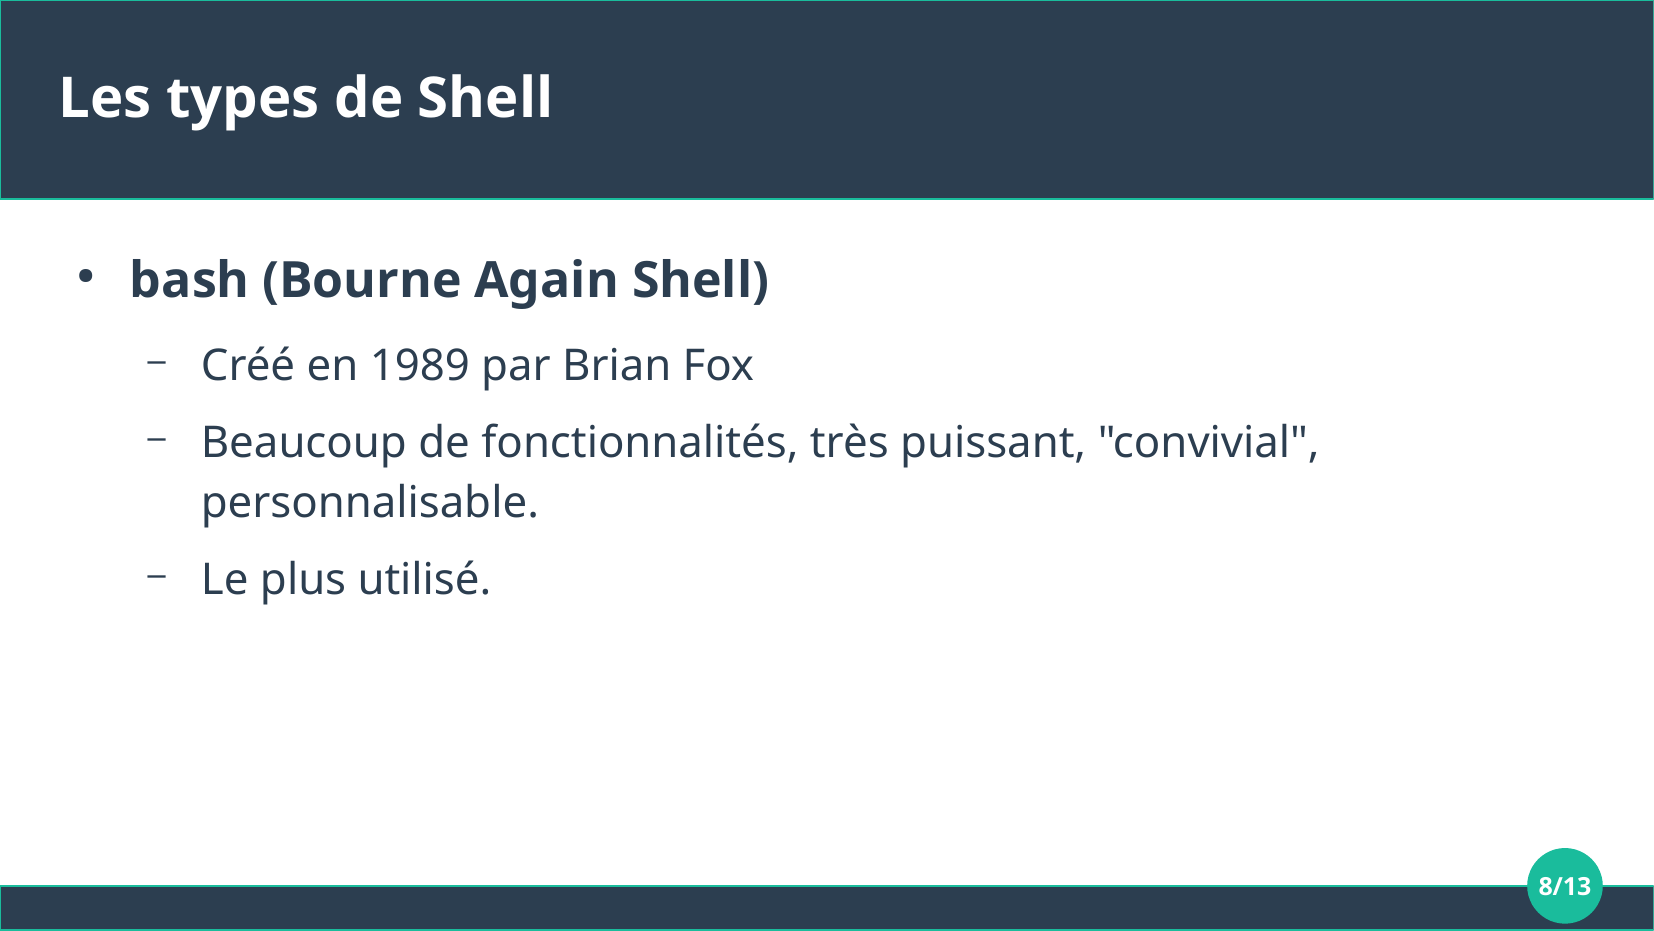

# Les types de Shell
bash (Bourne Again Shell)
Créé en 1989 par Brian Fox
Beaucoup de fonctionnalités, très puissant, "convivial", personnalisable.
Le plus utilisé.
8